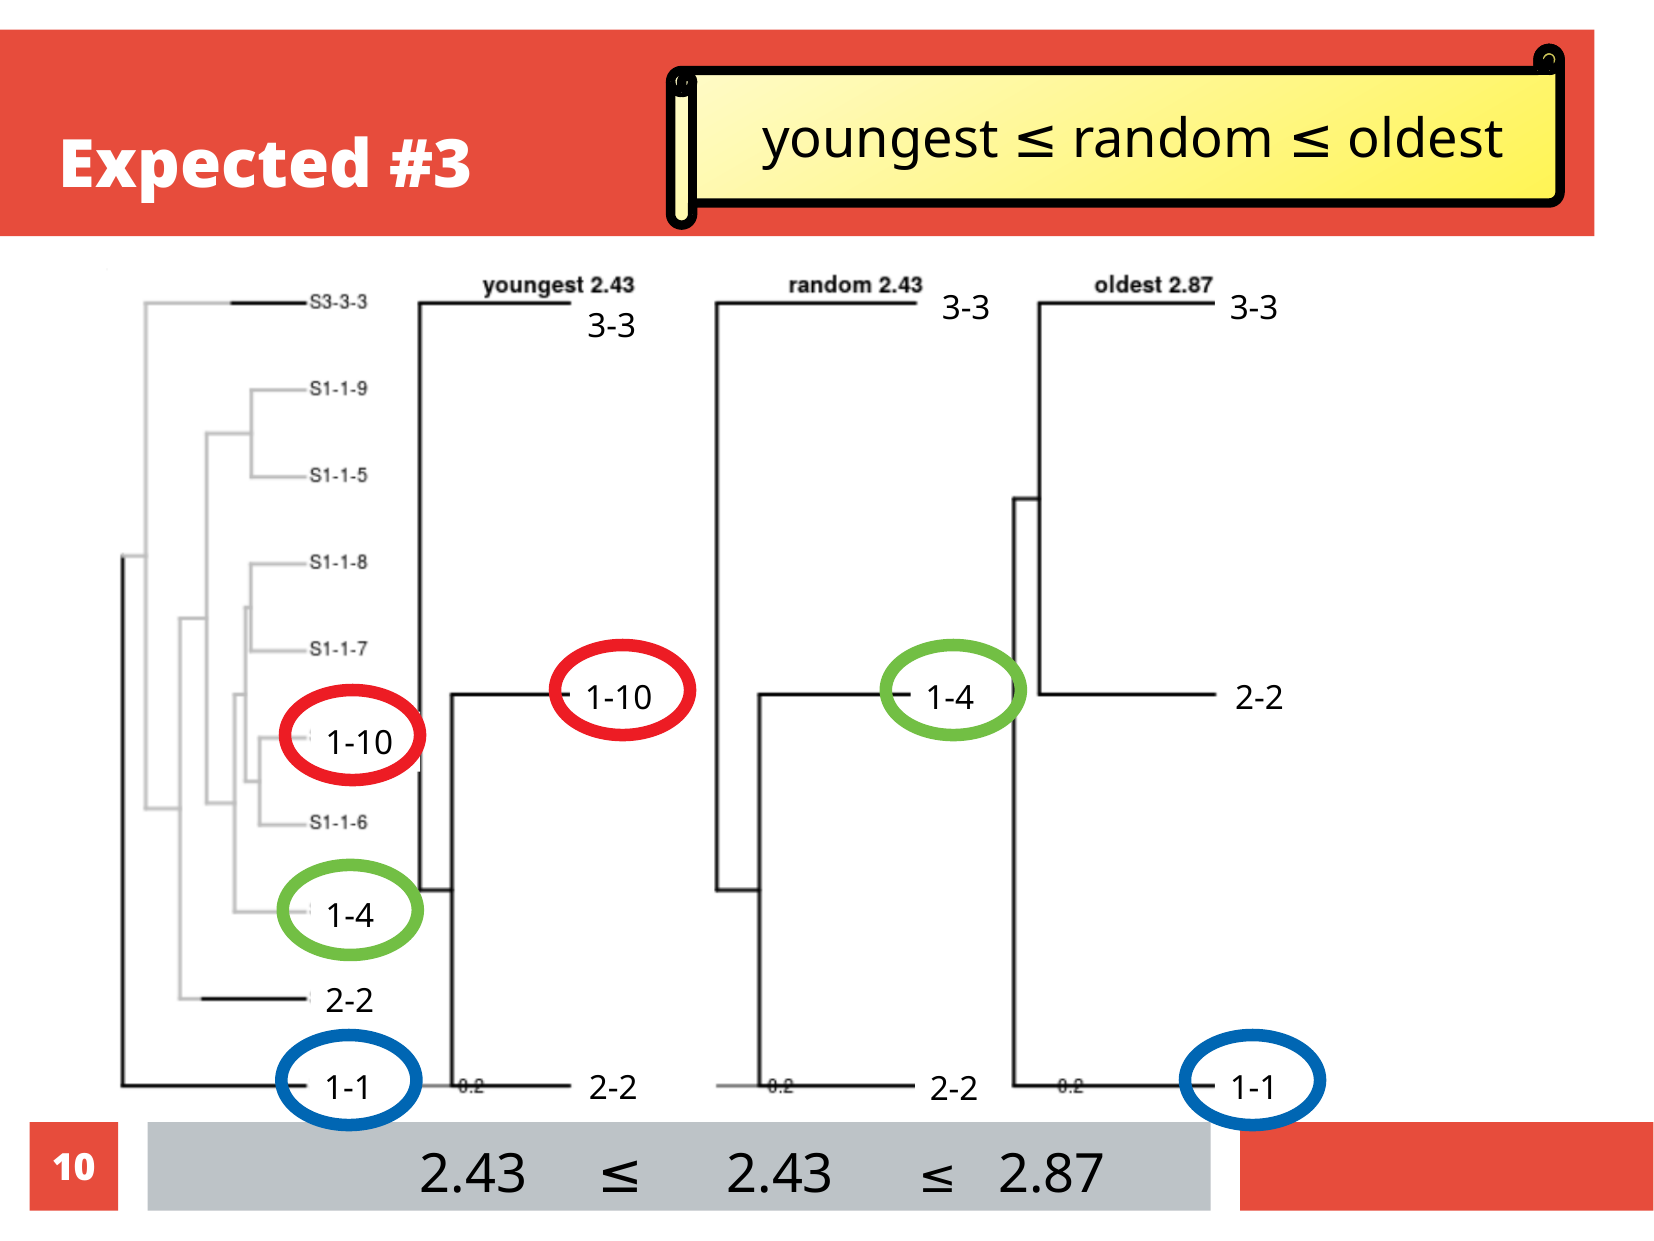

youngest ≤ random ≤ oldest
# Expected #3
3-3
3-3
3-3
1-10
1-4
2-2
1-10
1-4
2-2
1-1
2-2
1-1
2-2
10
2.43 ≤ 2.43 ≤ 2.87